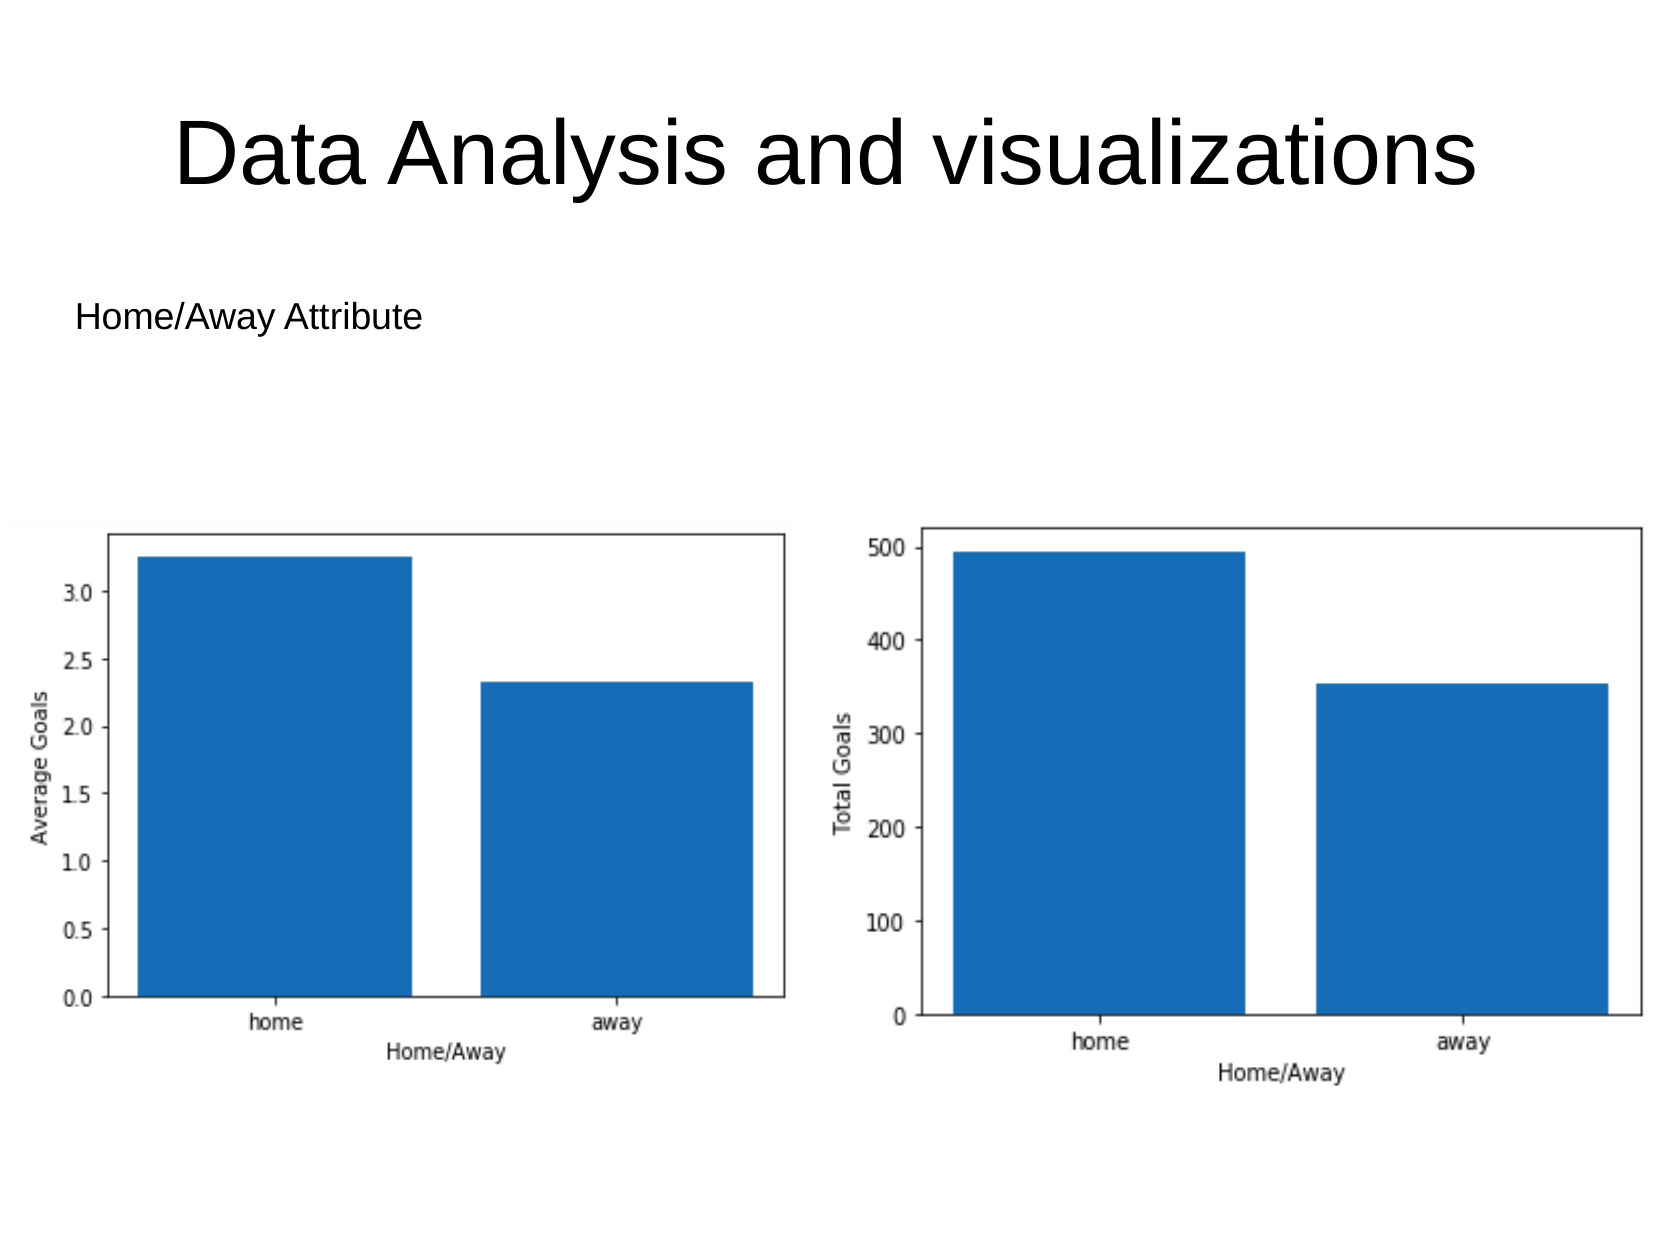

# Data Analysis and visualizations
Home/Away Attribute